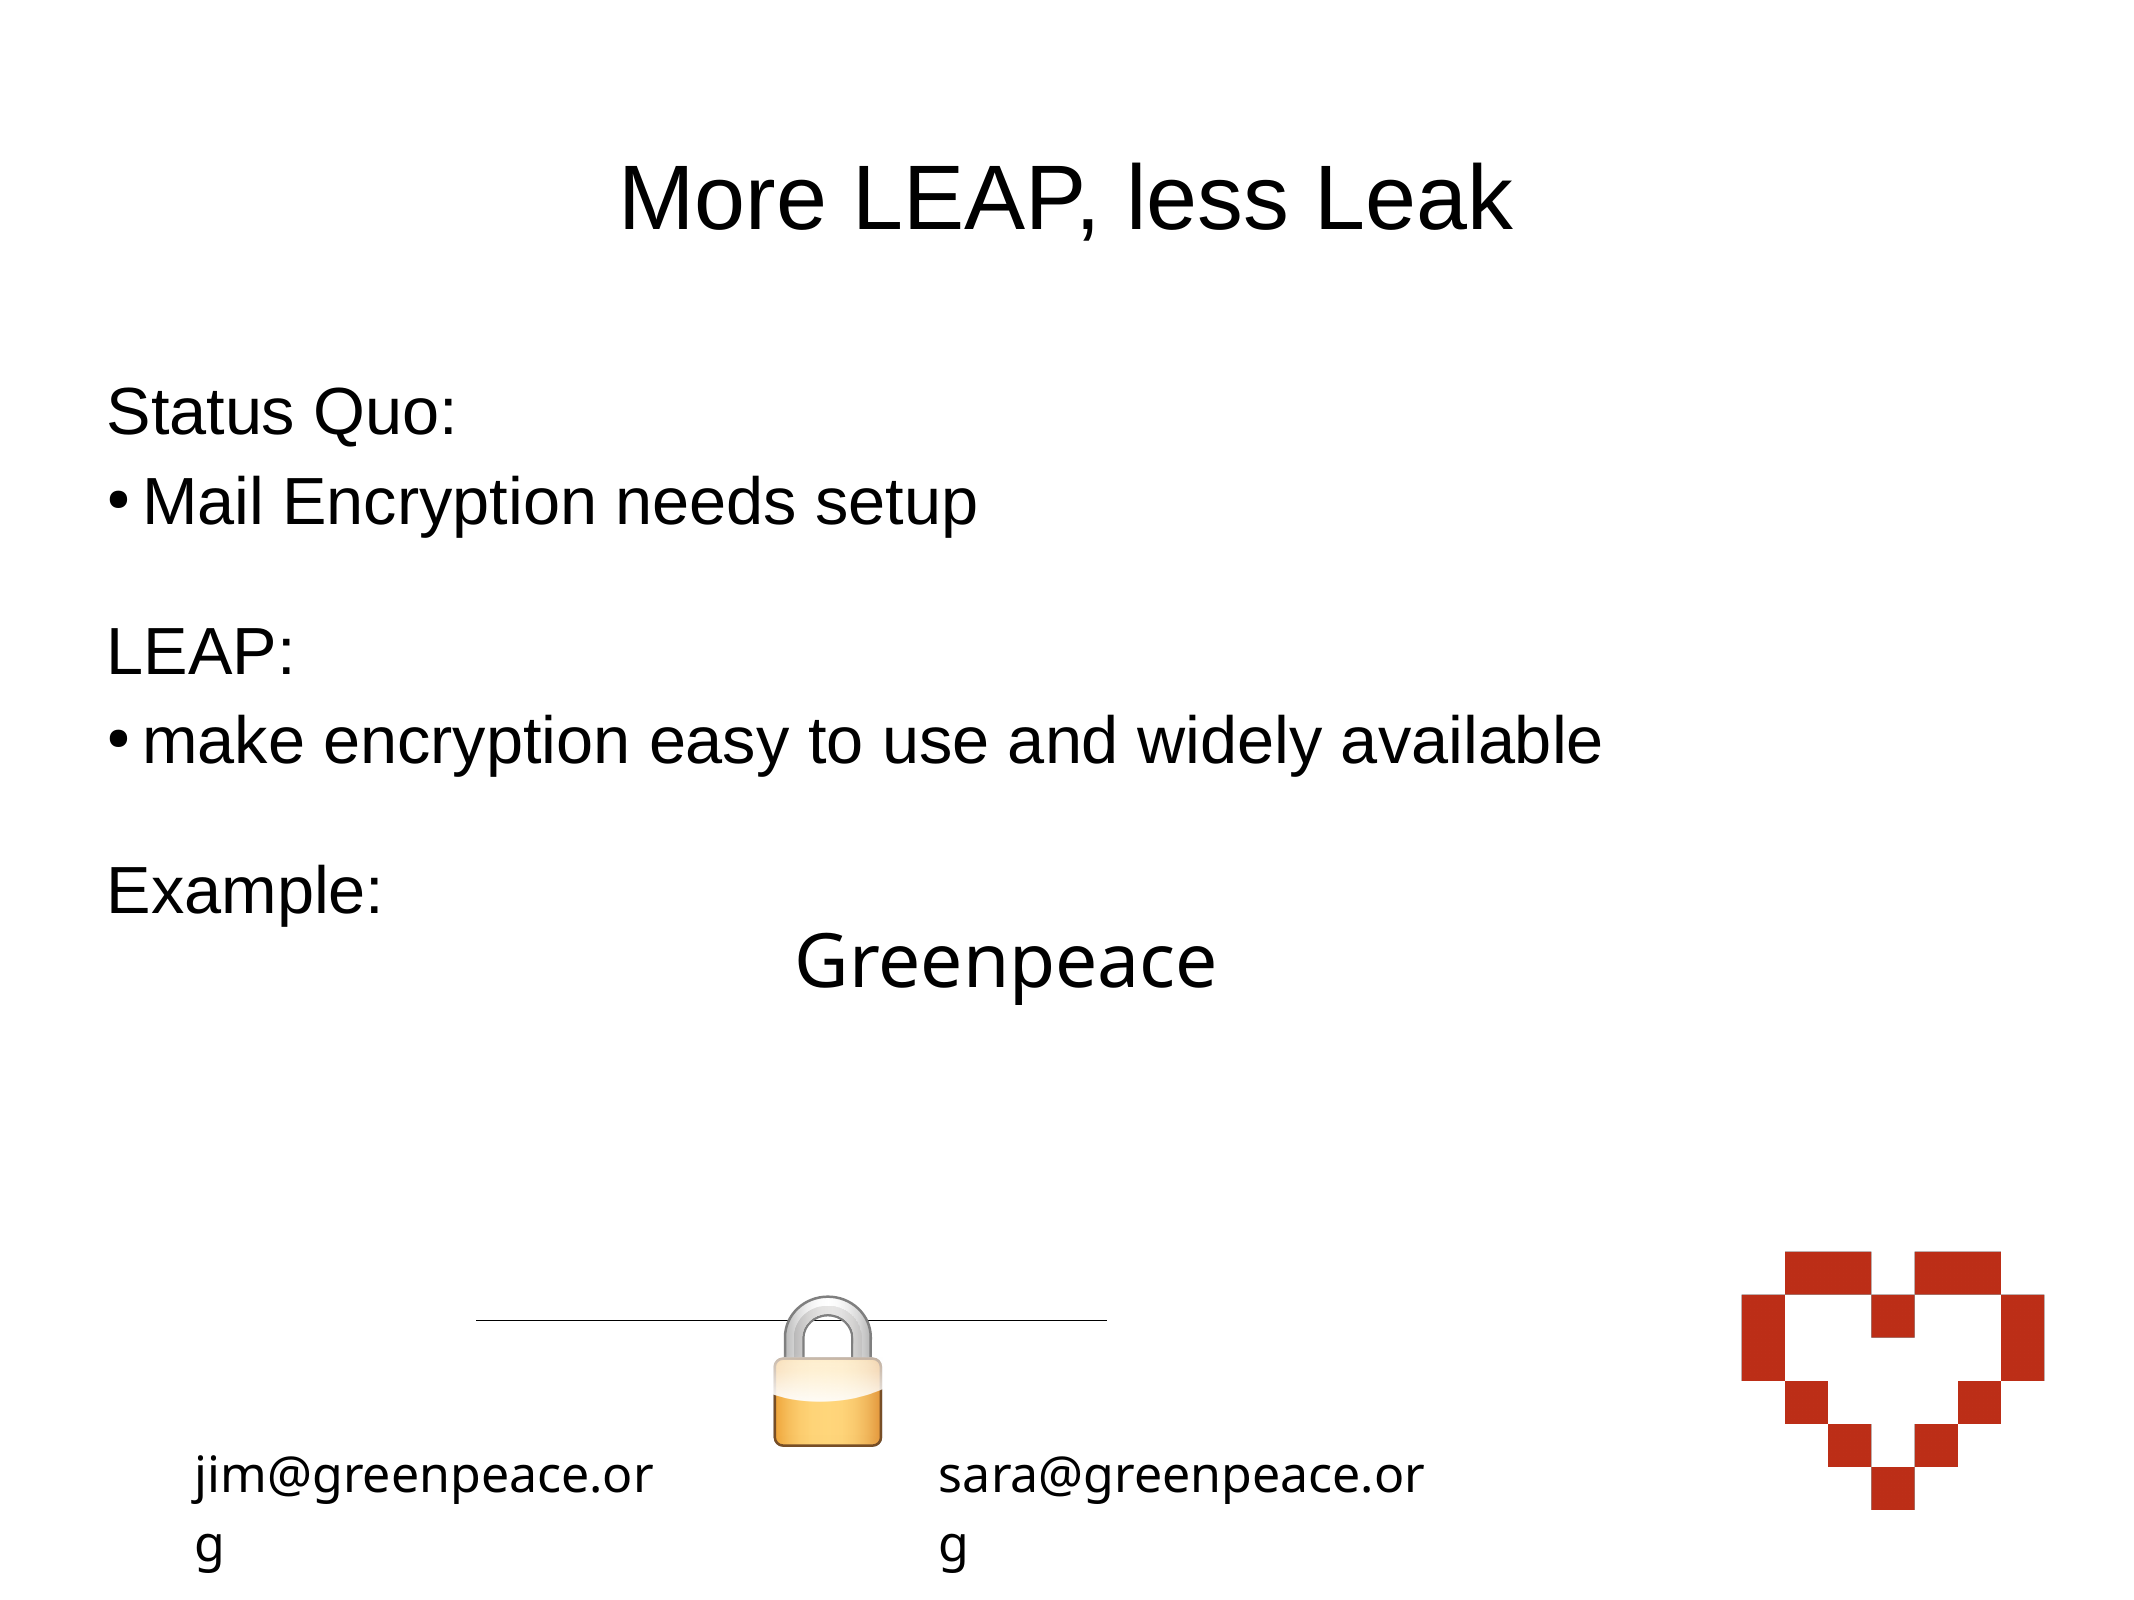

# More LEAP, less Leak
Status Quo:
Mail Encryption needs setup
LEAP:
make encryption easy to use and widely available
Example:
Greenpeace
jim@greenpeace.org
sara@greenpeace.org